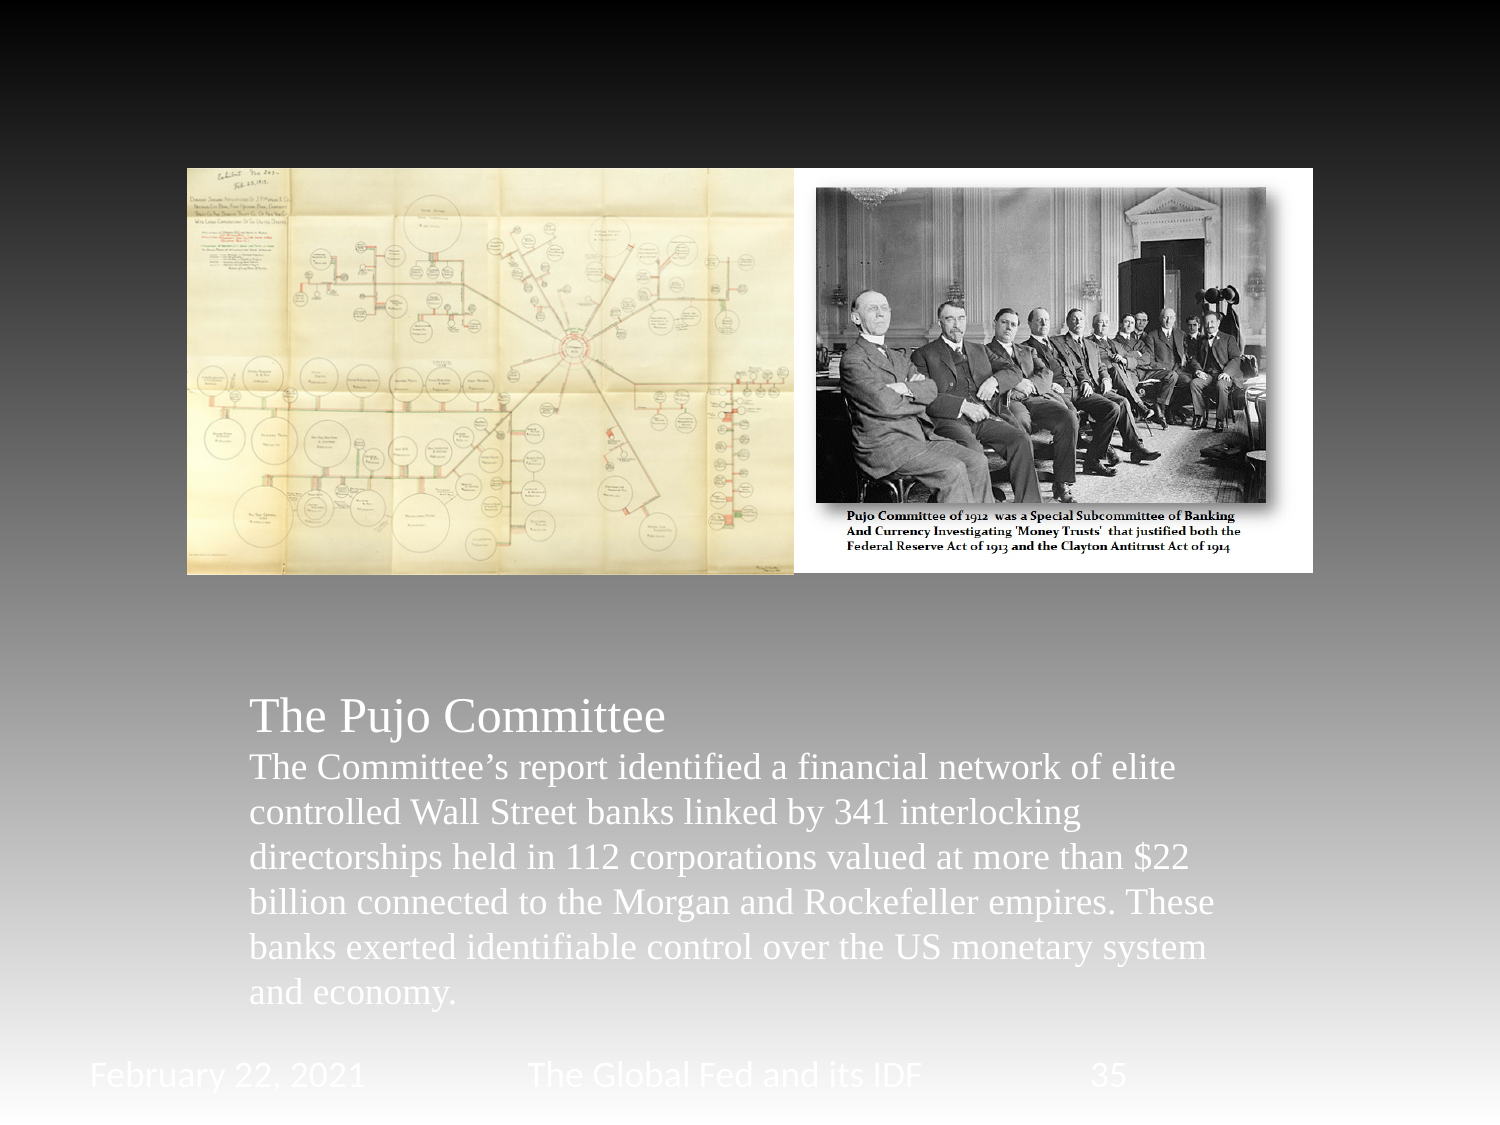

# The Pujo Committee The Committee’s report identified a financial network of elite controlled Wall Street banks linked by 341 interlocking directorships held in 112 corporations valued at more than $22 billion connected to the Morgan and Rockefeller empires. These banks exerted identifiable control over the US monetary system and economy.
February 22, 2021
The Global Fed and its IDF